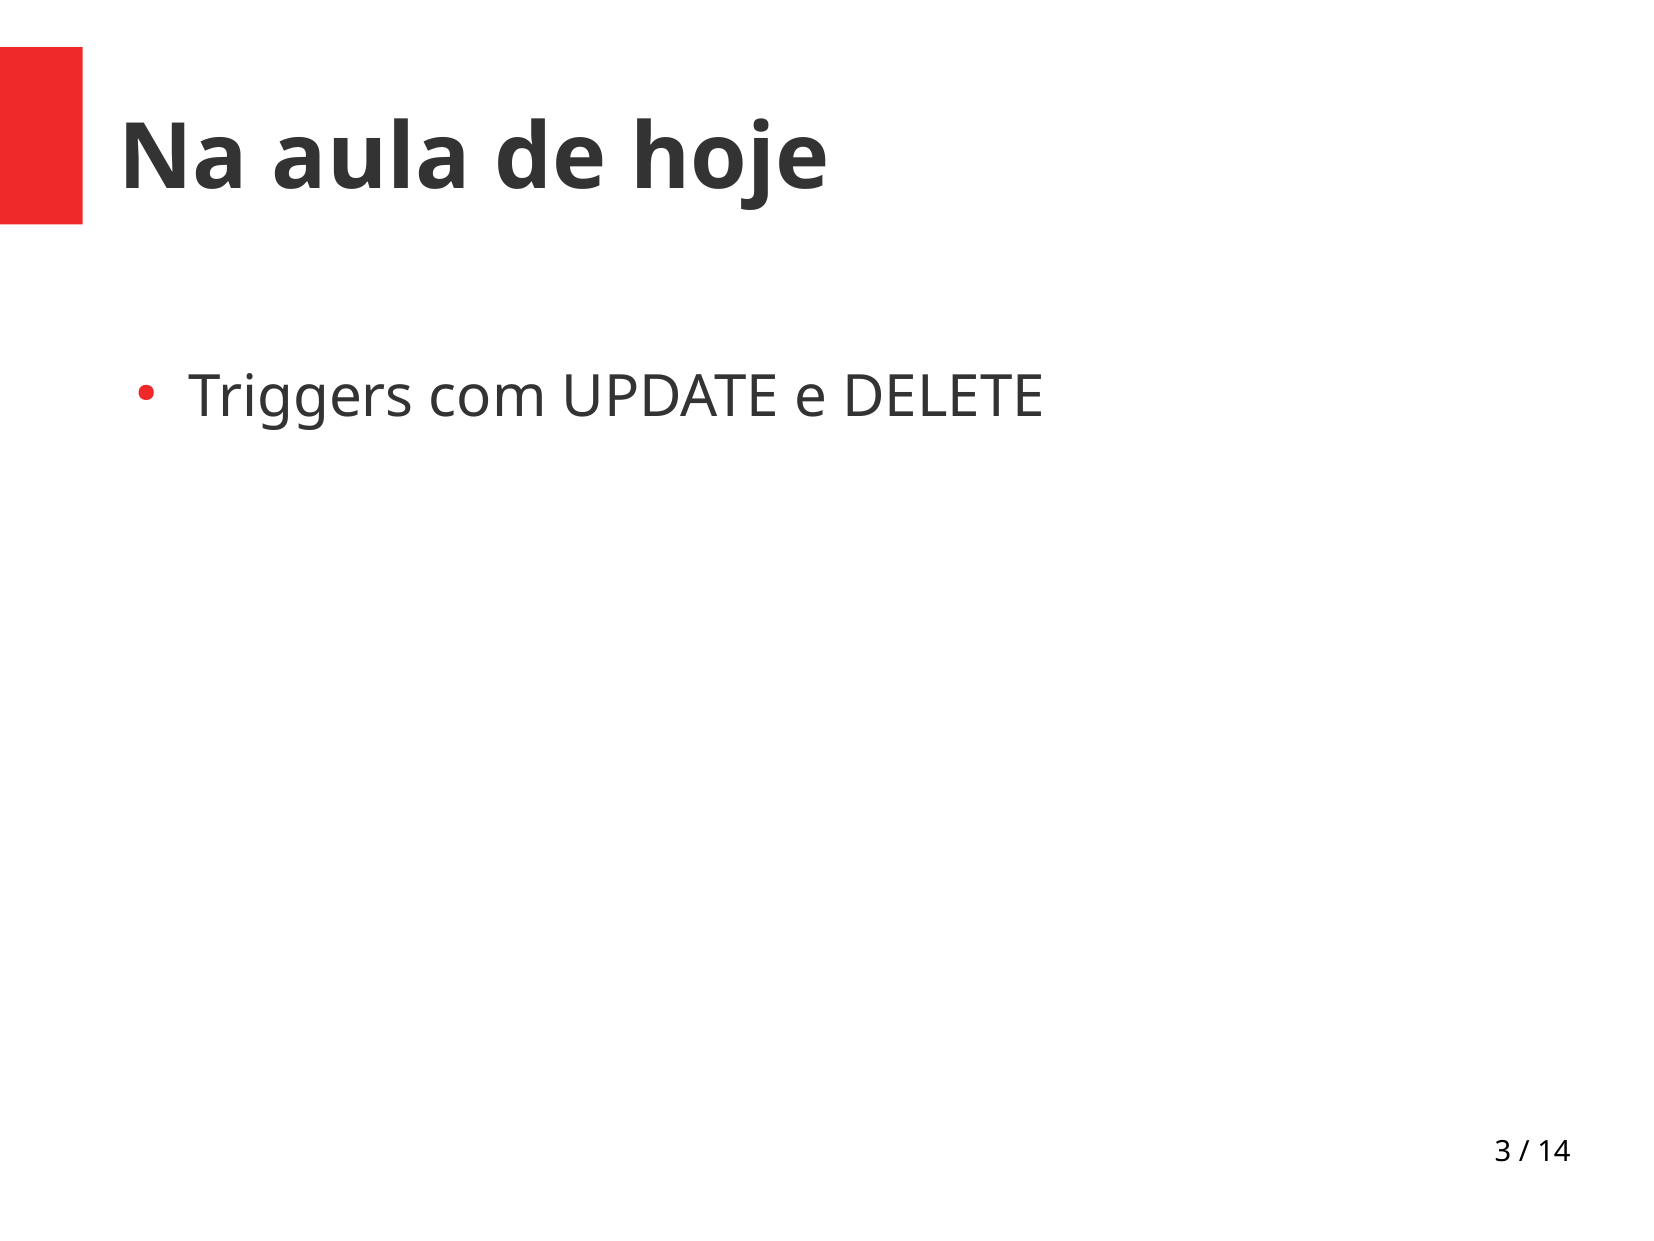

# Na aula de hoje
Triggers com UPDATE e DELETE
3